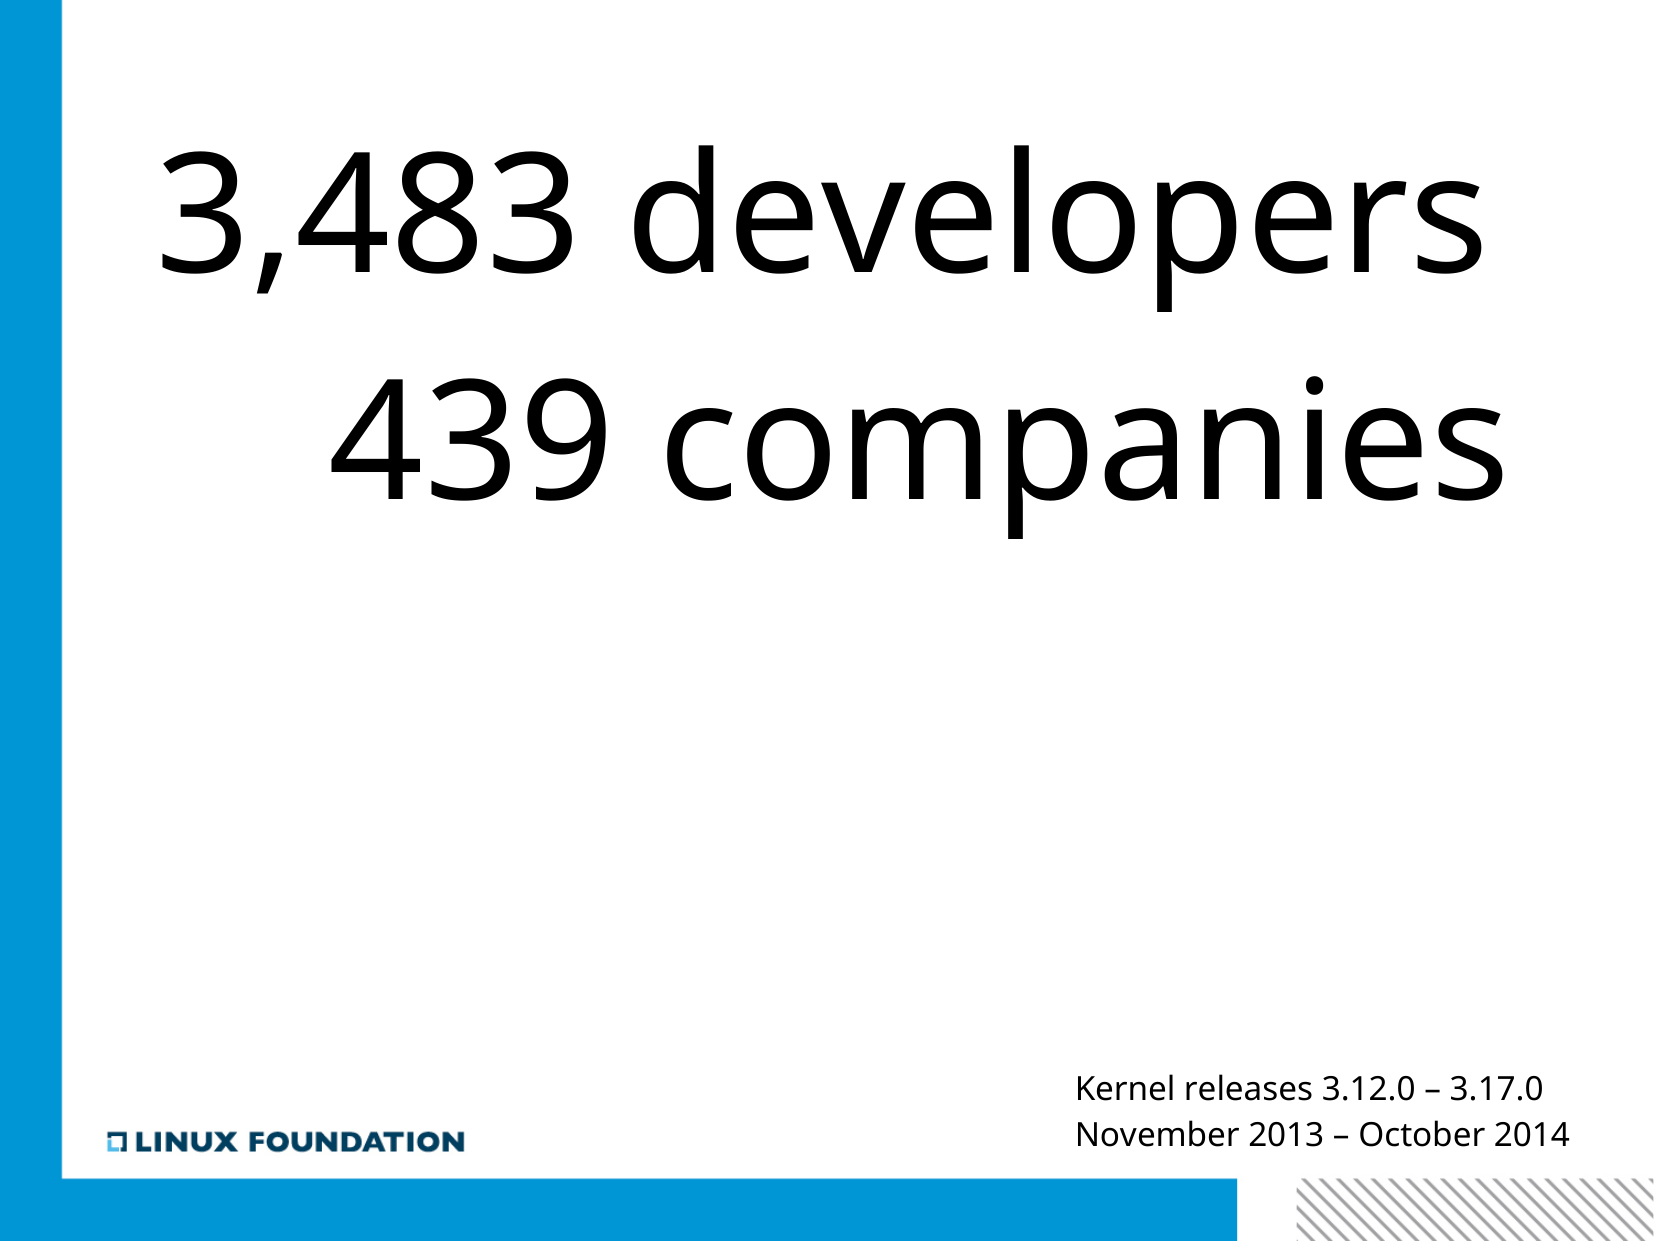

3,483 developers
 439 companies
Kernel releases 3.12.0 – 3.17.0
November 2013 – October 2014